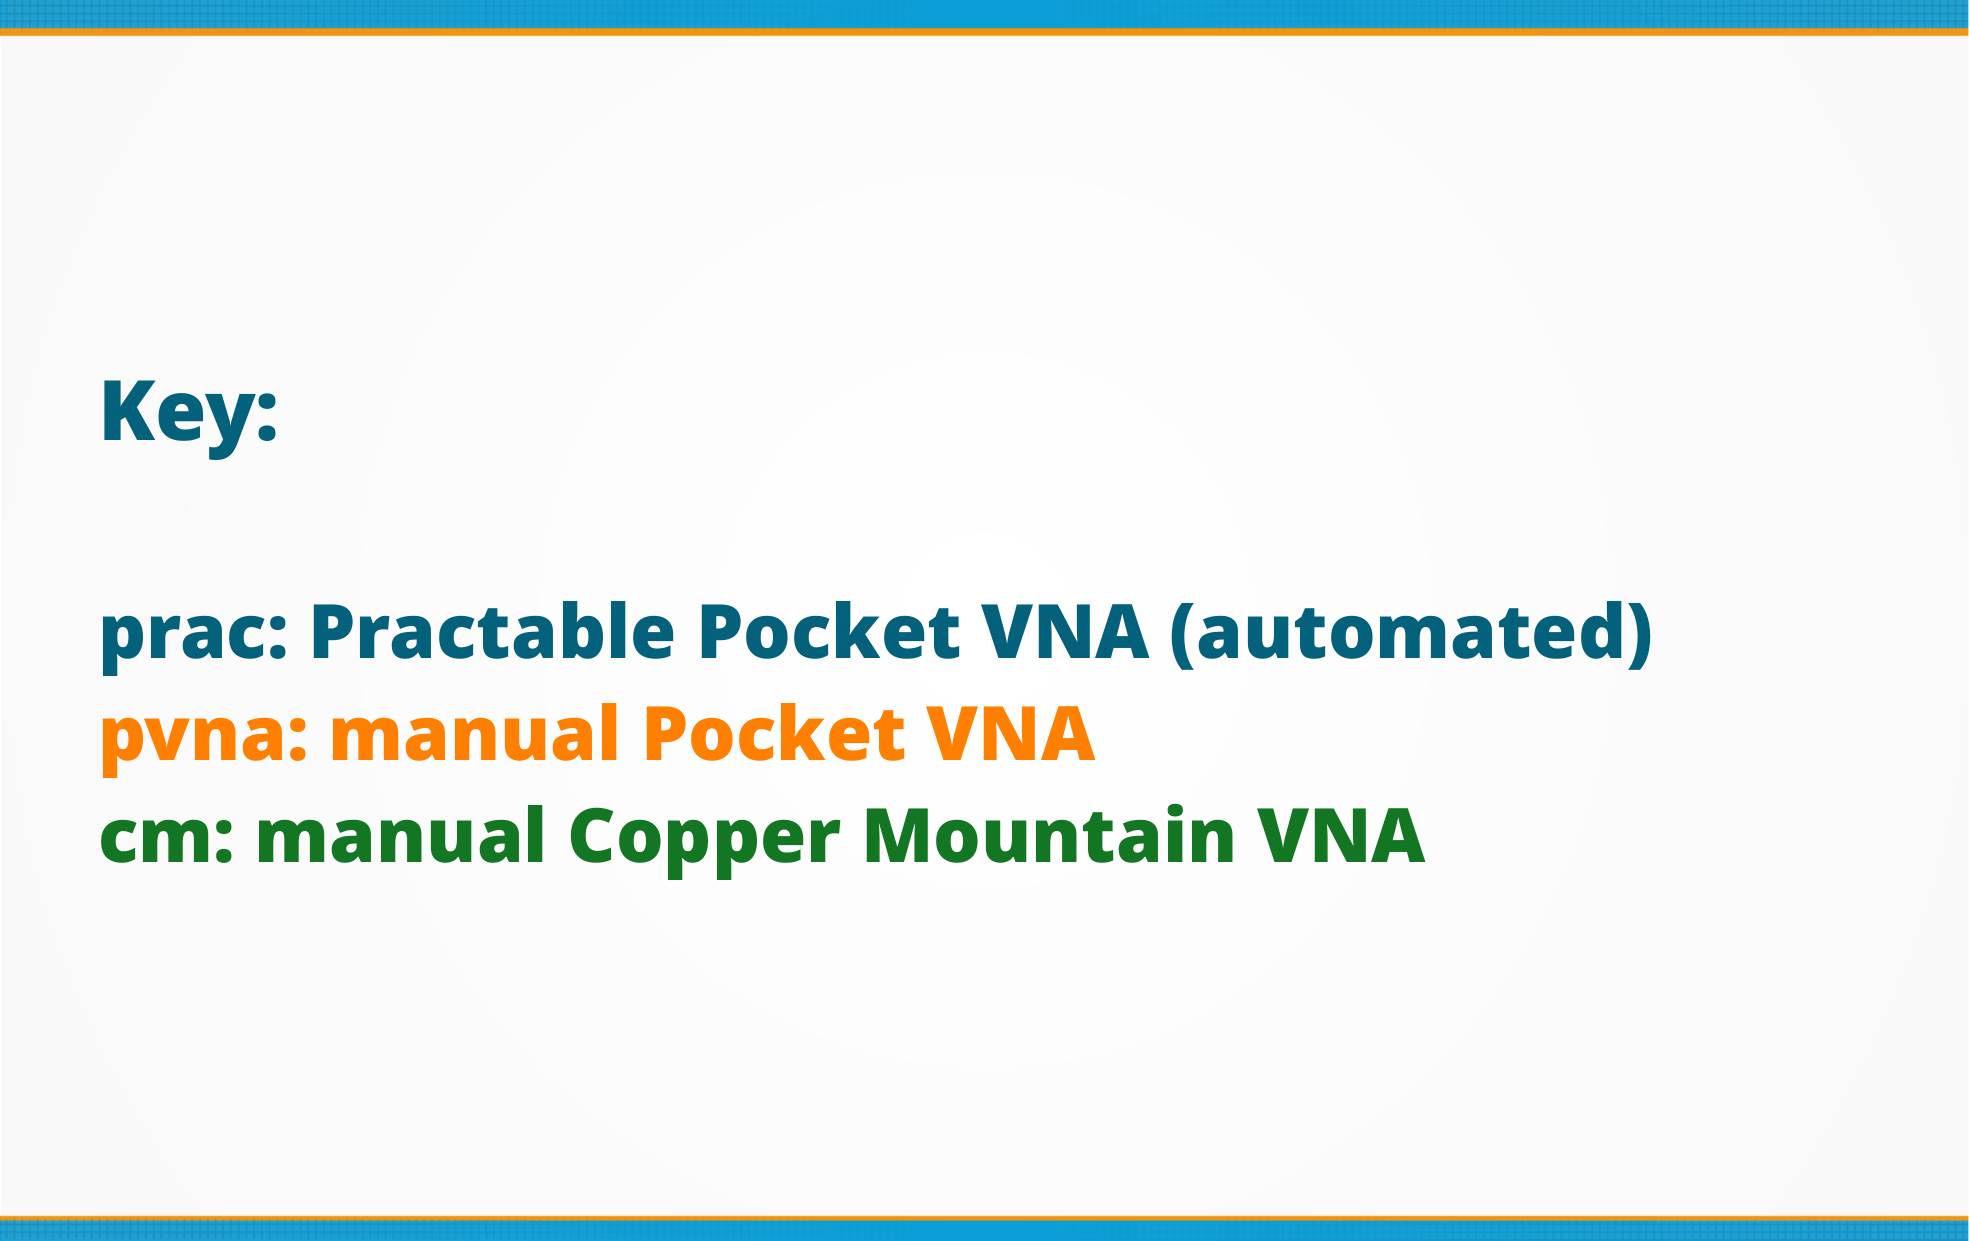

# Key:
prac: Practable Pocket VNA (automated)
pvna: manual Pocket VNA
cm: manual Copper Mountain VNA